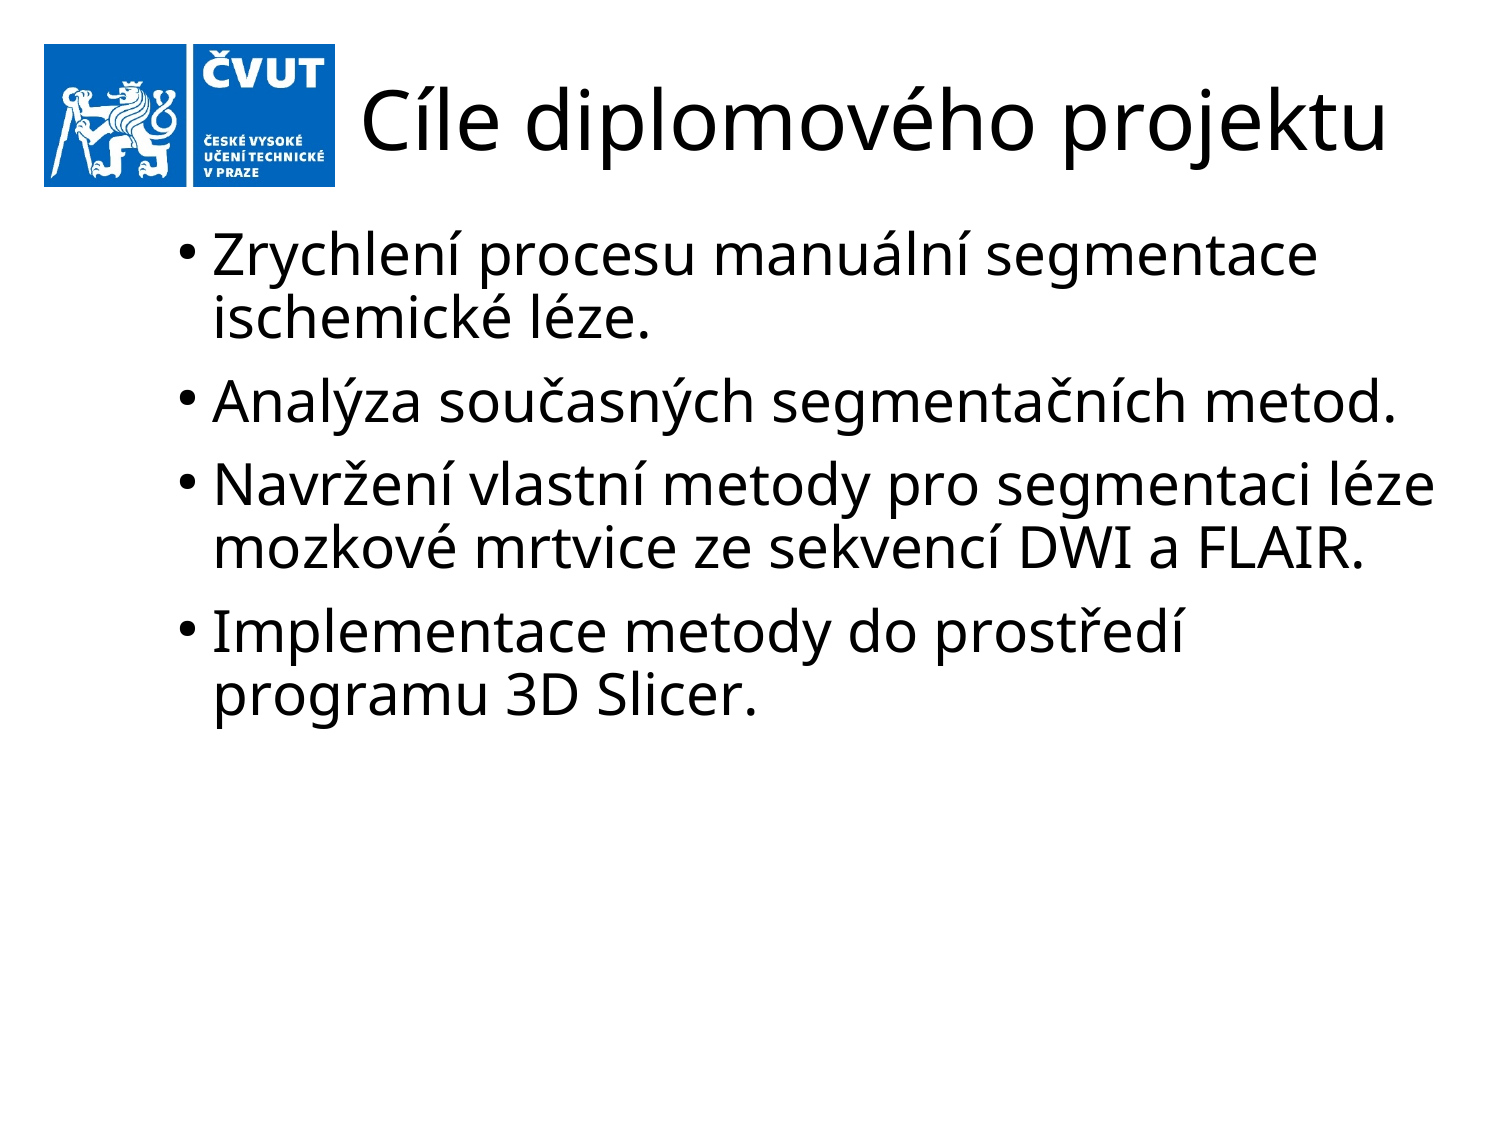

Cíle diplomového projektu
Zrychlení procesu manuální segmentace ischemické léze.
Analýza současných segmentačních metod.
Navržení vlastní metody pro segmentaci léze mozkové mrtvice ze sekvencí DWI a FLAIR.
Implementace metody do prostředí programu 3D Slicer.
#